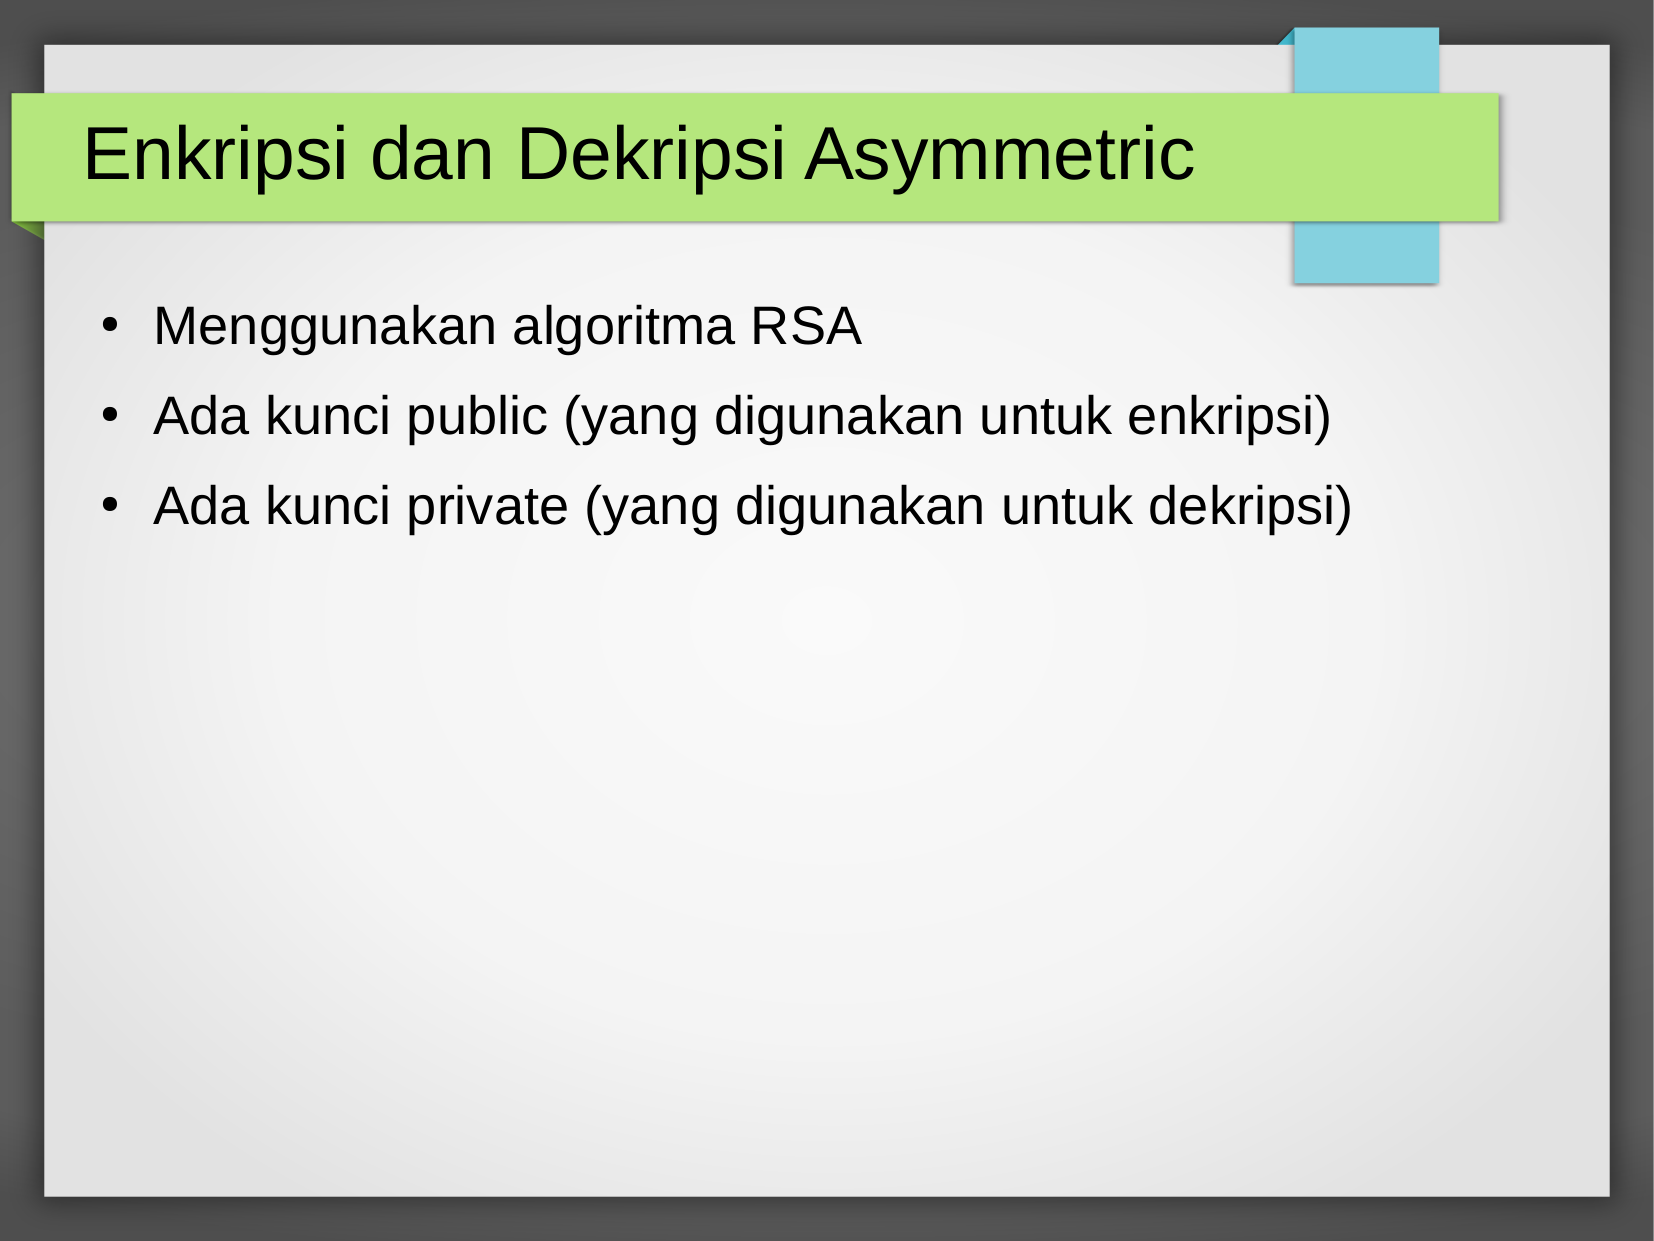

# Enkripsi dan Dekripsi Asymmetric
Menggunakan algoritma RSA
Ada kunci public (yang digunakan untuk enkripsi)
Ada kunci private (yang digunakan untuk dekripsi)